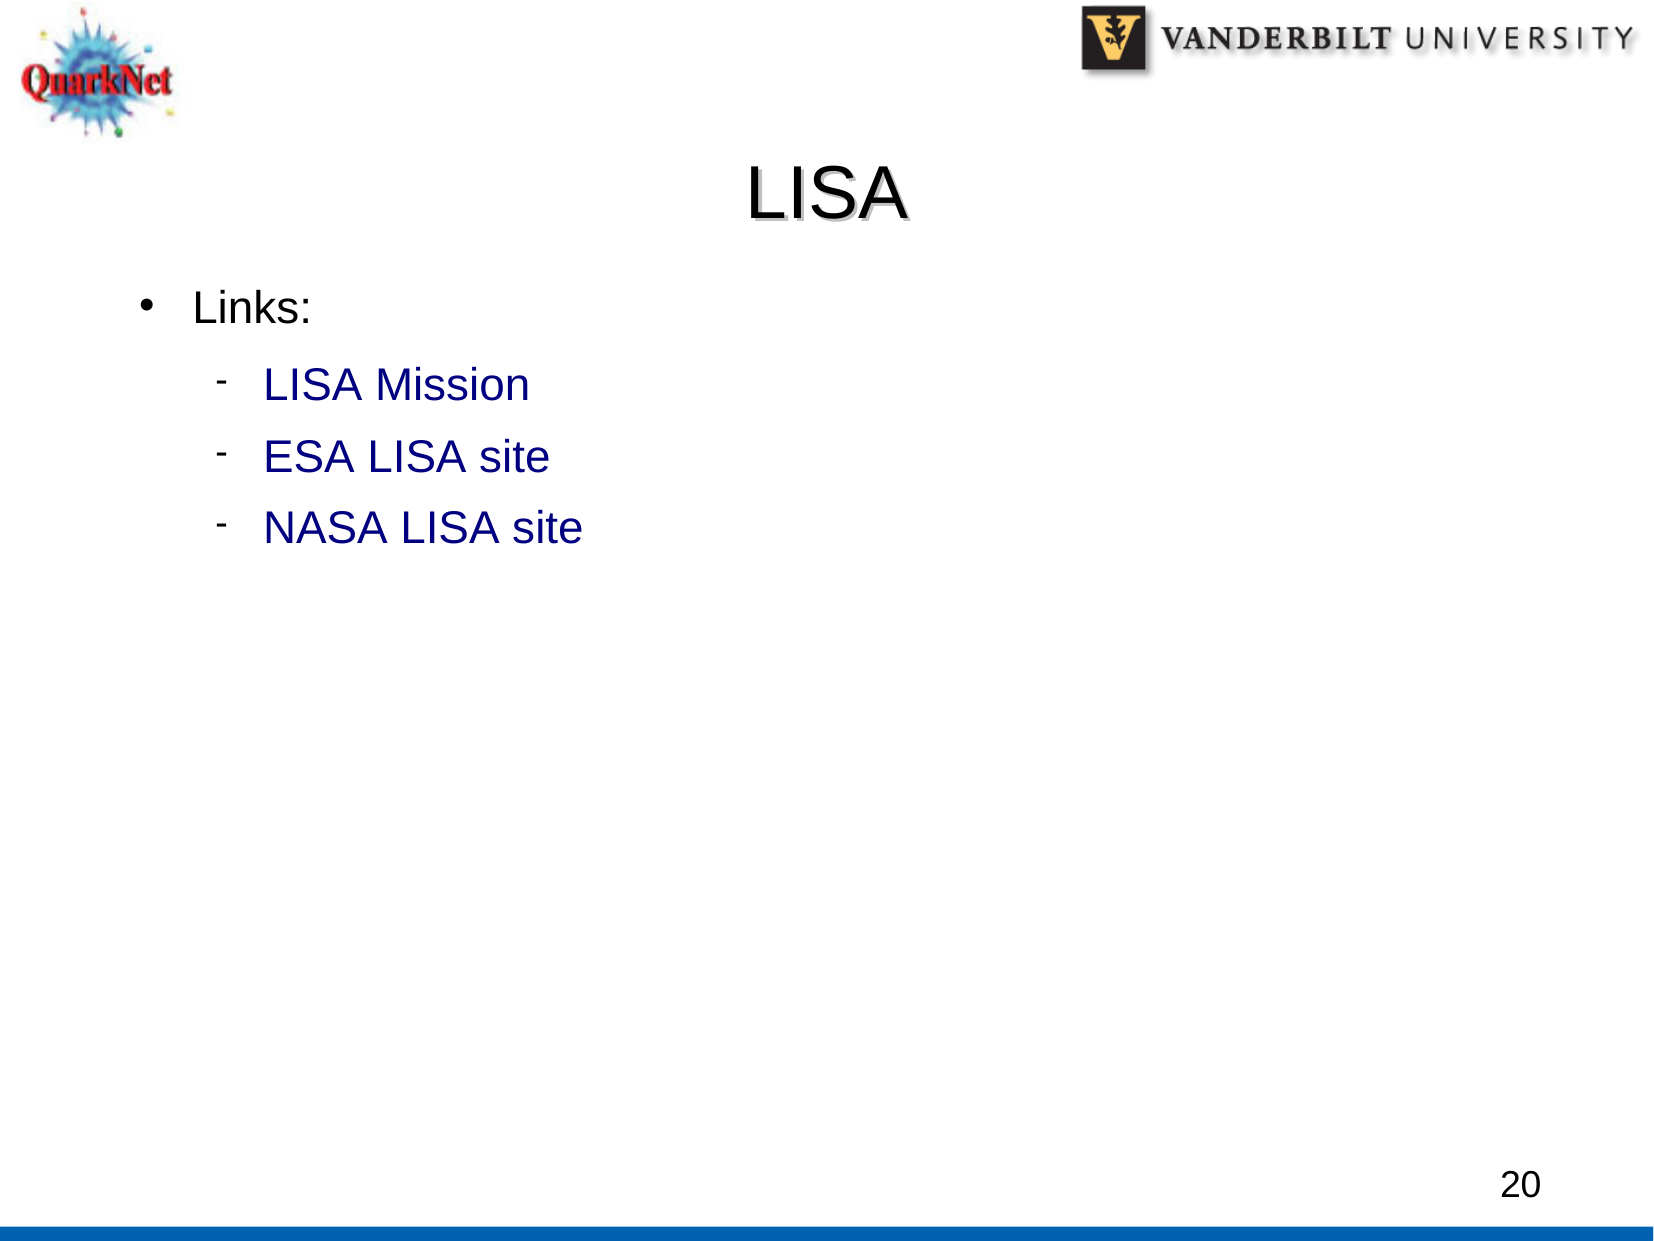

# LISA
Links:
LISA Mission
ESA LISA site
NASA LISA site
20